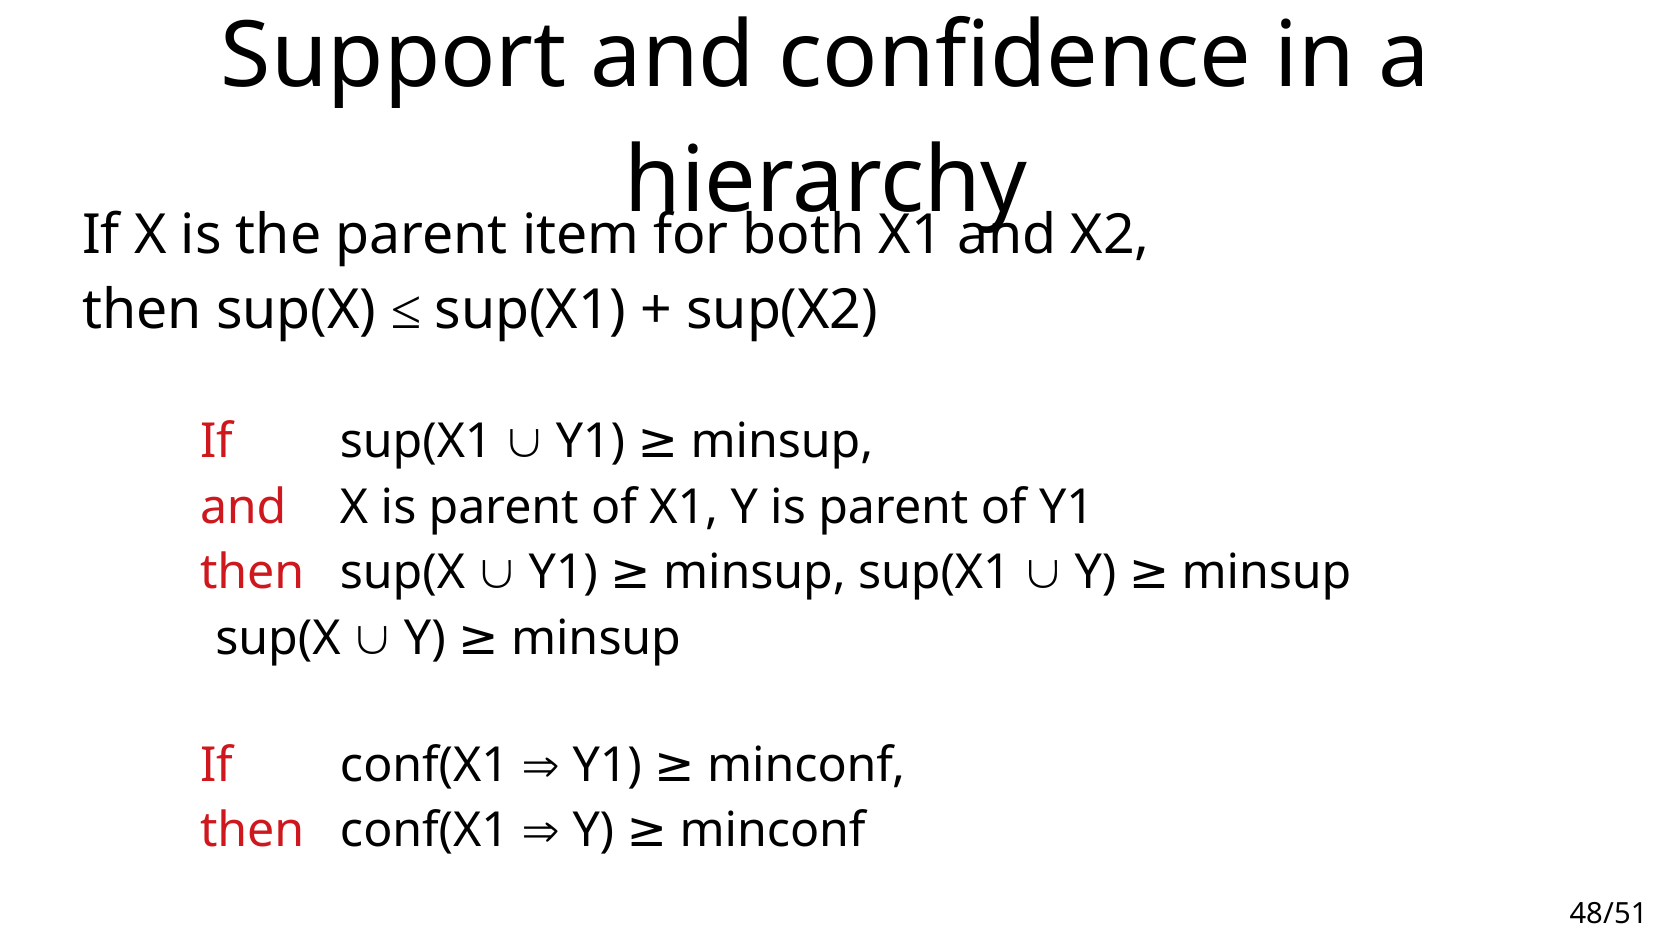

# Support and confidence in a hierarchy
If X is the parent item for both X1 and X2,
then sup(X) ≤ sup(X1) + sup(X2)
If 	sup(X1  Y1) ≥ minsup,
and 	X is parent of X1, Y is parent of Y1
then	sup(X  Y1) ≥ minsup, sup(X1  Y) ≥ minsup
		sup(X  Y) ≥ minsup
If 	conf(X1  Y1) ≥ minconf,
then	conf(X1  Y) ≥ minconf
48